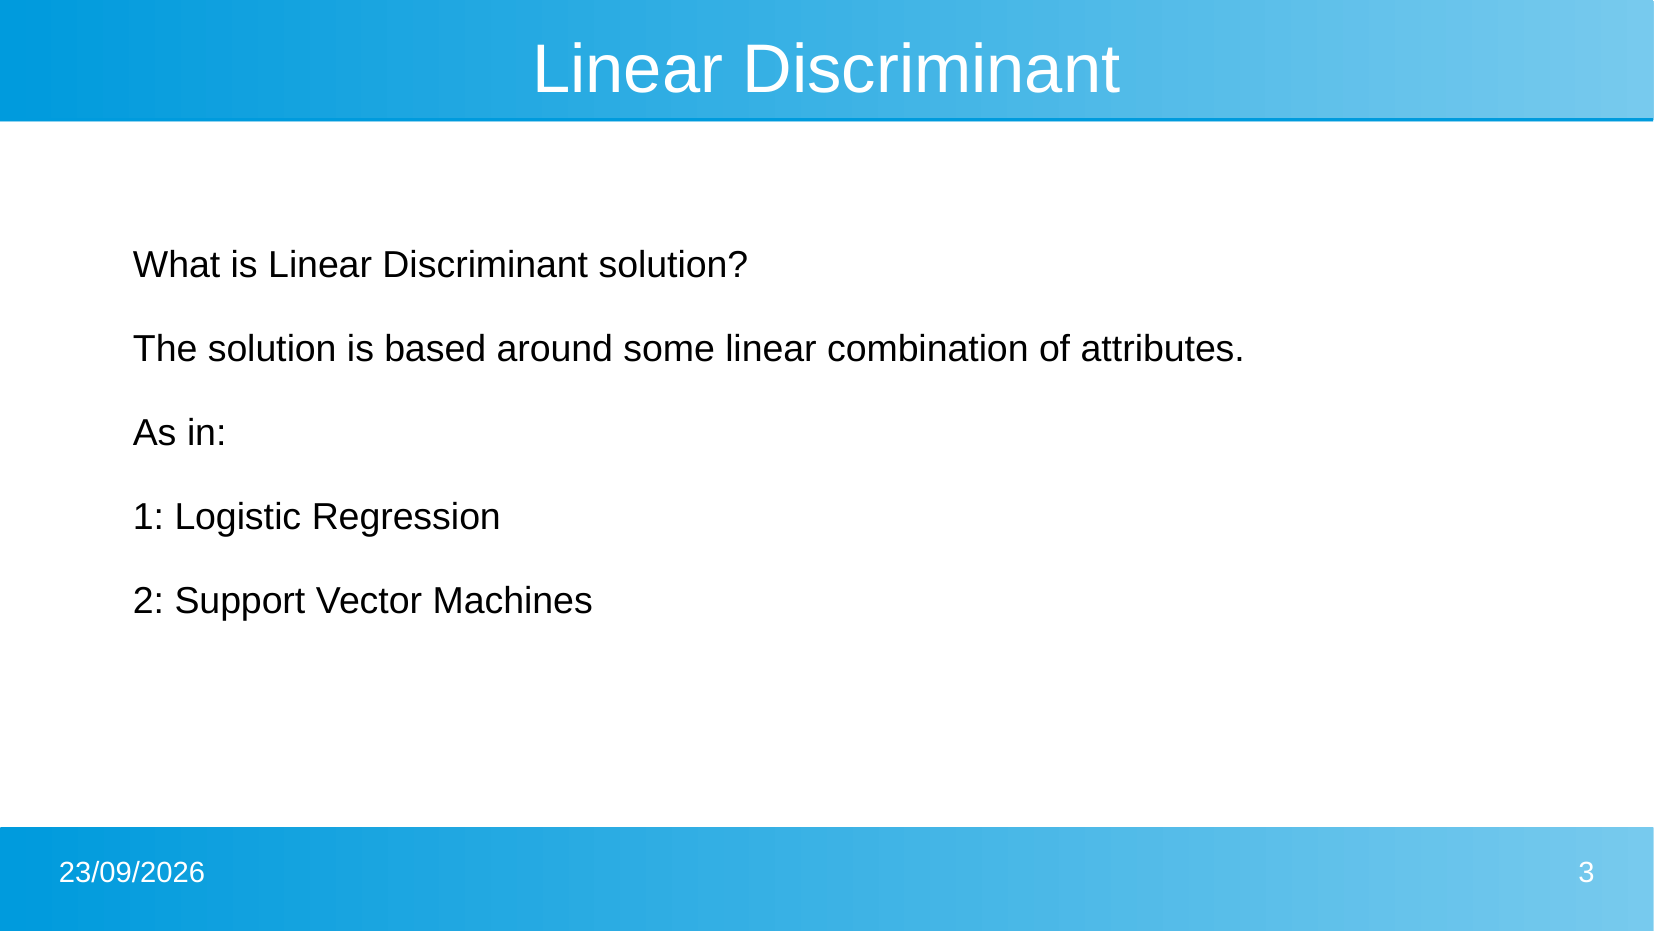

# Linear Discriminant
What is Linear Discriminant solution?
The solution is based around some linear combination of attributes.
As in:
1: Logistic Regression
2: Support Vector Machines
3